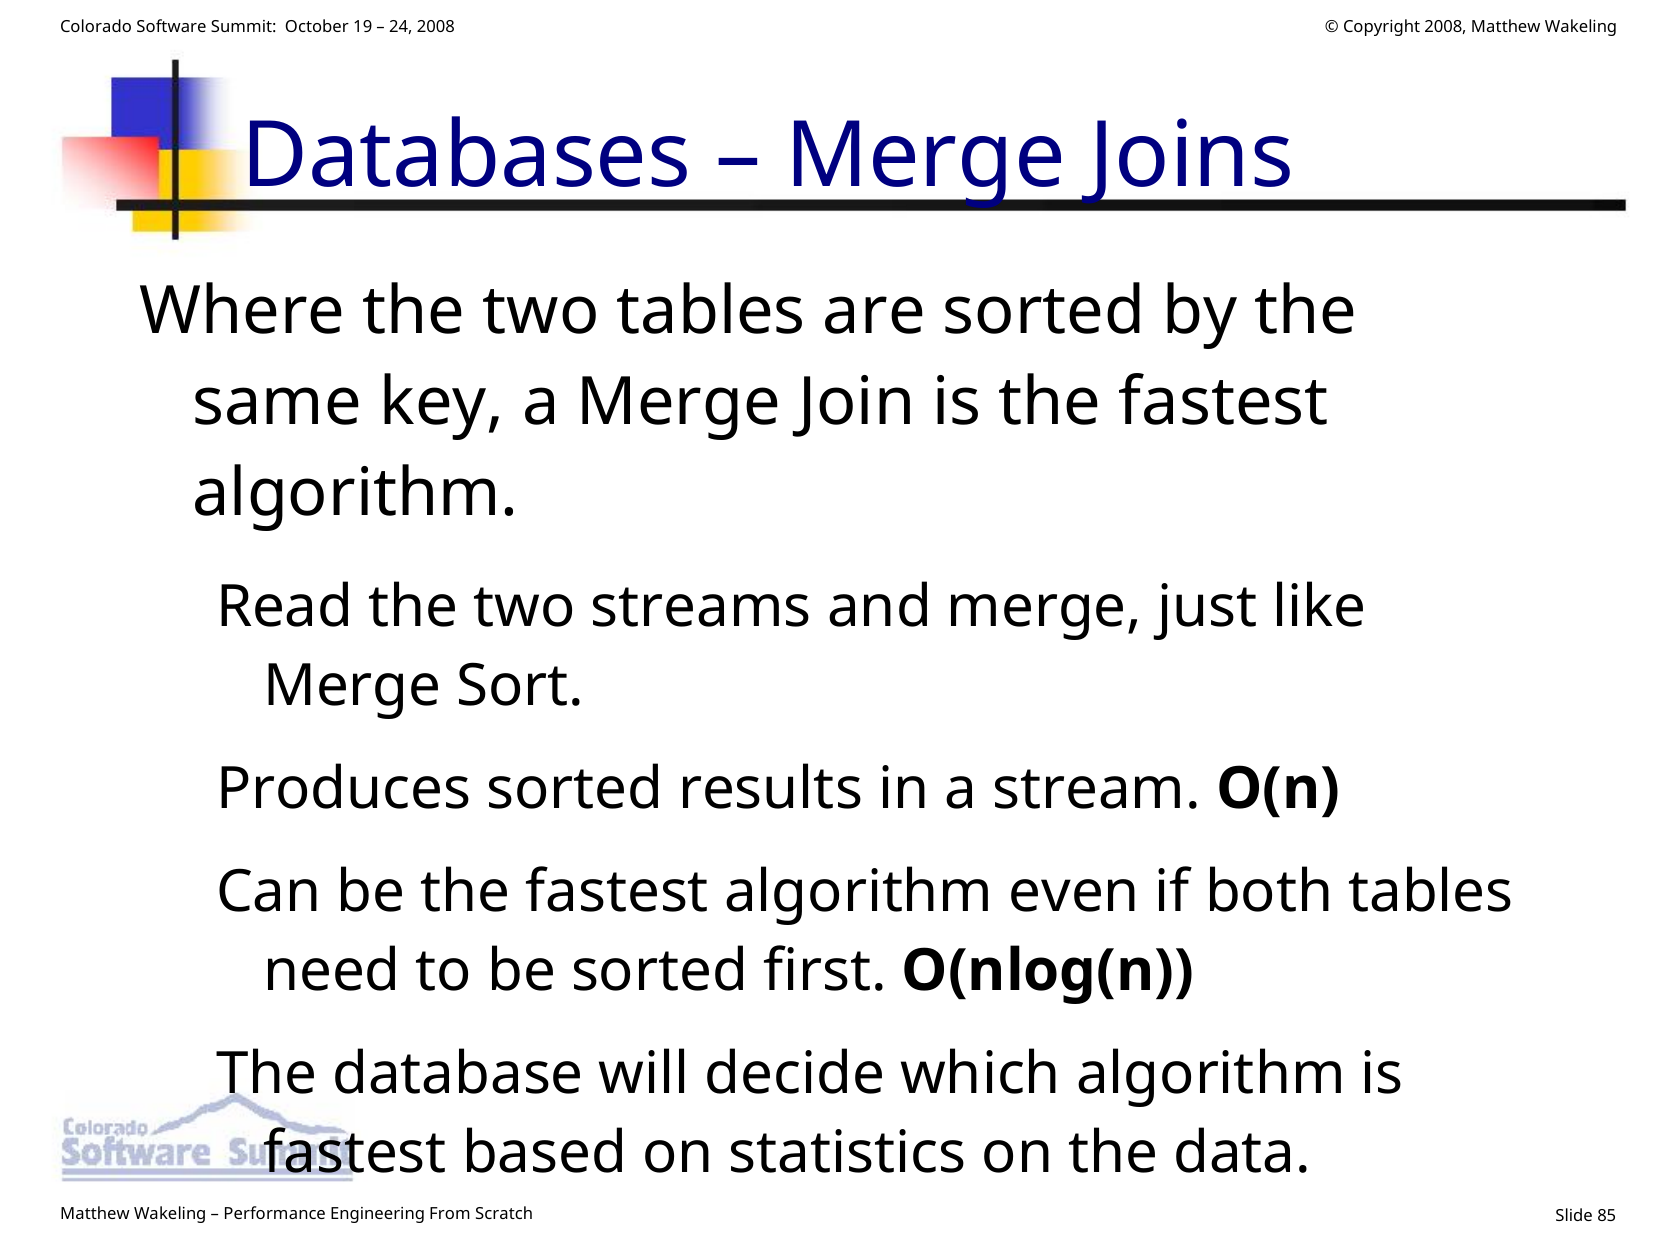

# Databases – Merge Joins
Where the two tables are sorted by the same key, a Merge Join is the fastest algorithm.
Read the two streams and merge, just like Merge Sort.
Produces sorted results in a stream. O(n)
Can be the fastest algorithm even if both tables need to be sorted first. O(nlog(n))
The database will decide which algorithm is fastest based on statistics on the data.